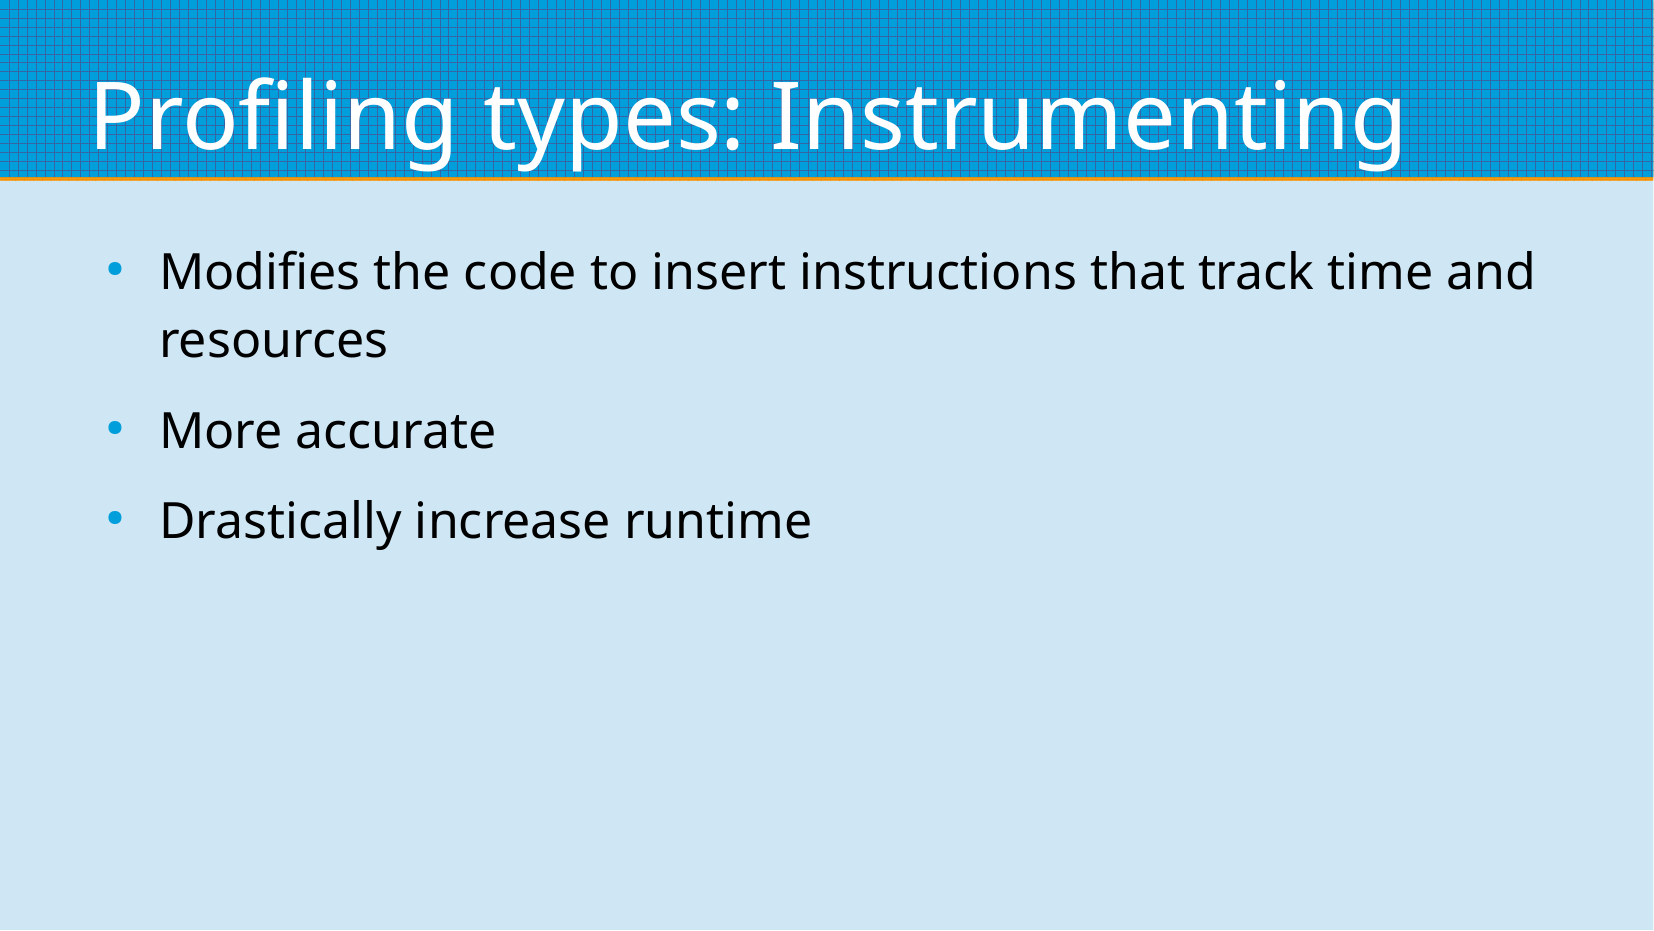

# Profiling types: Instrumenting
Modifies the code to insert instructions that track time and resources
More accurate
Drastically increase runtime